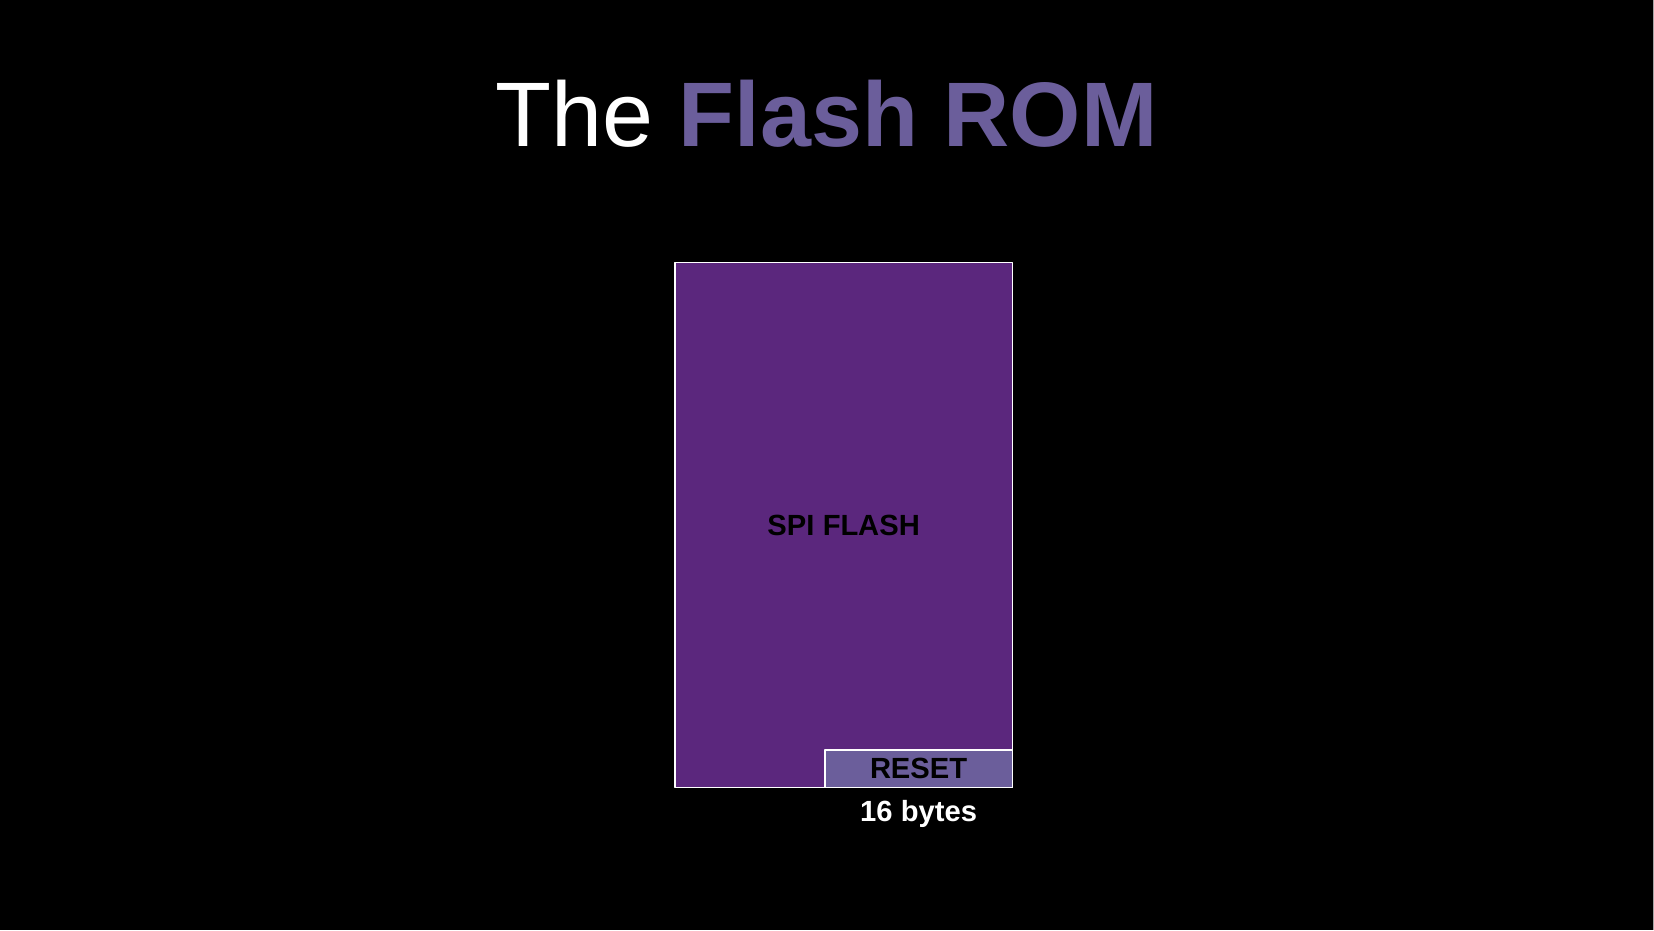

# The Flash ROM
SPI FLASH
RESET
16 bytes